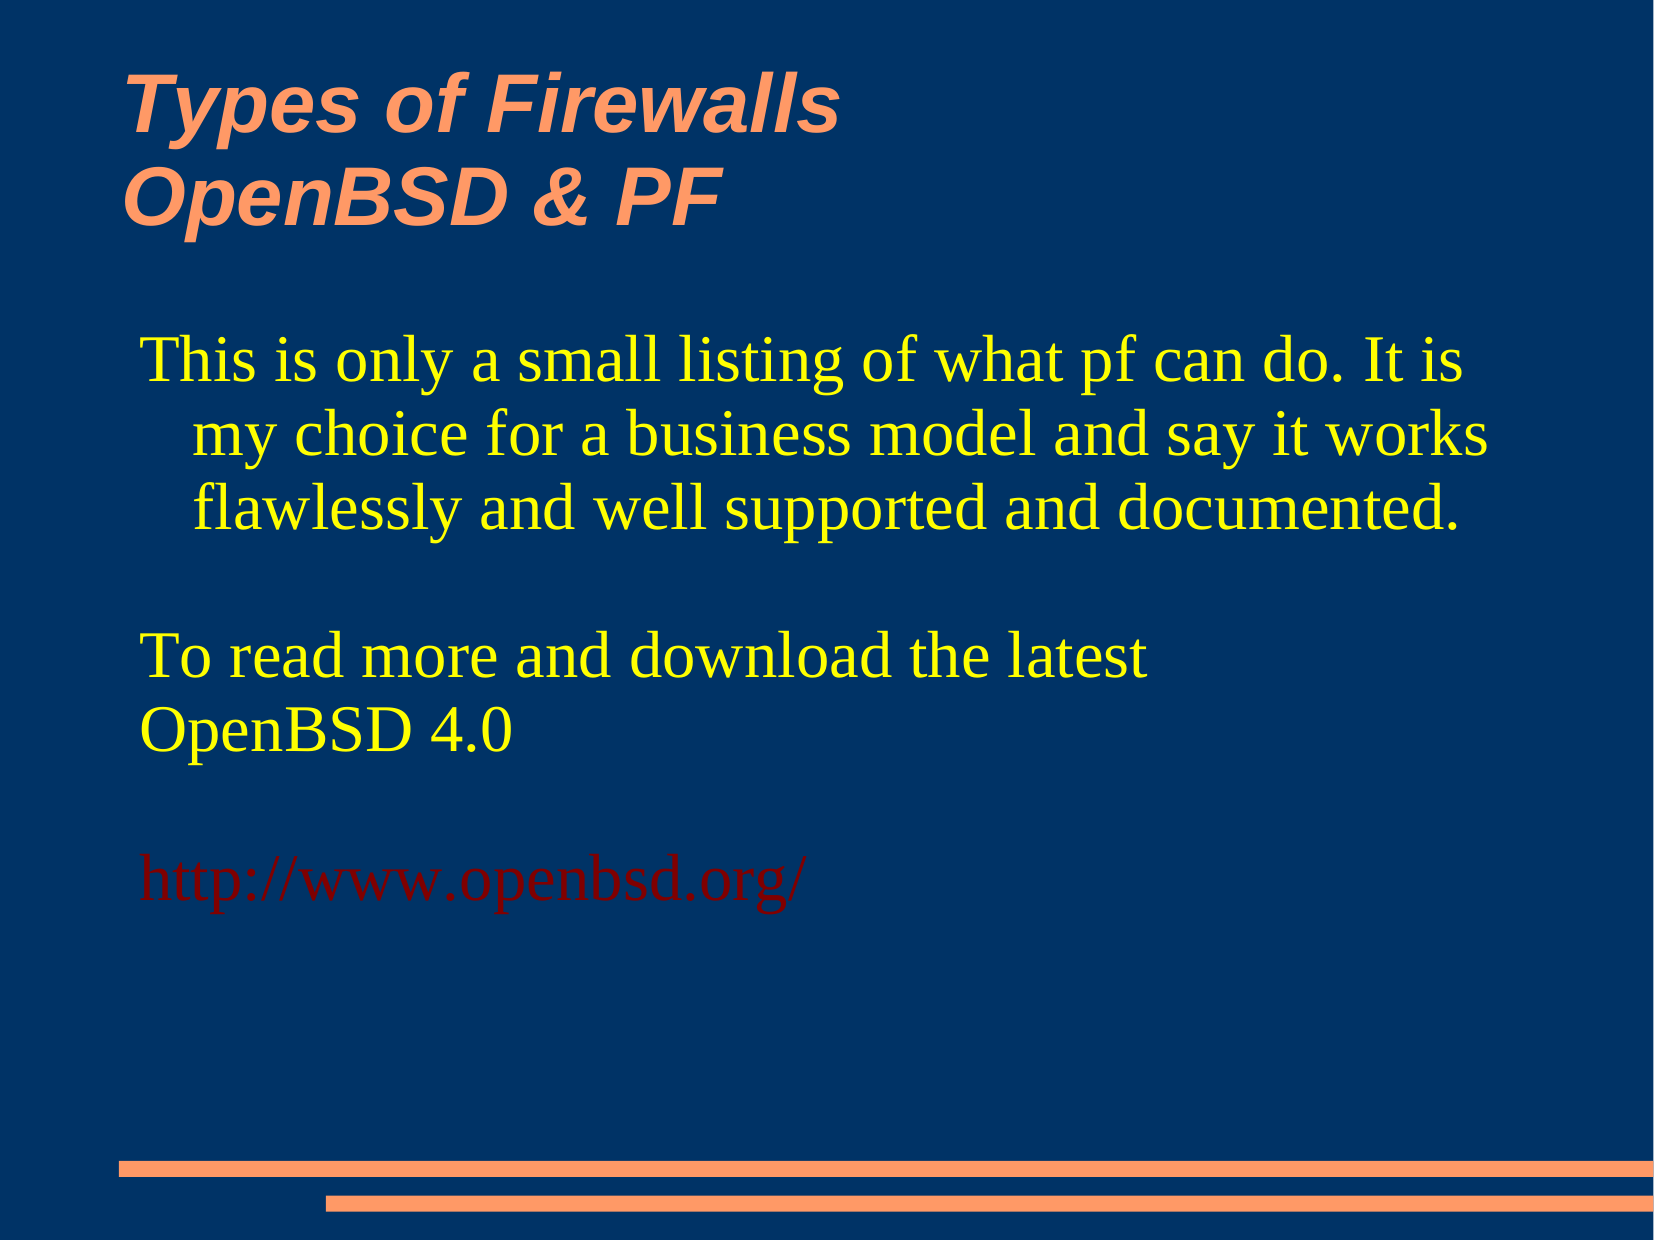

# Types of Firewalls OpenBSD & PF
This is only a small listing of what pf can do. It is my choice for a business model and say it works flawlessly and well supported and documented.
To read more and download the latest
OpenBSD 4.0
http://www.openbsd.org/